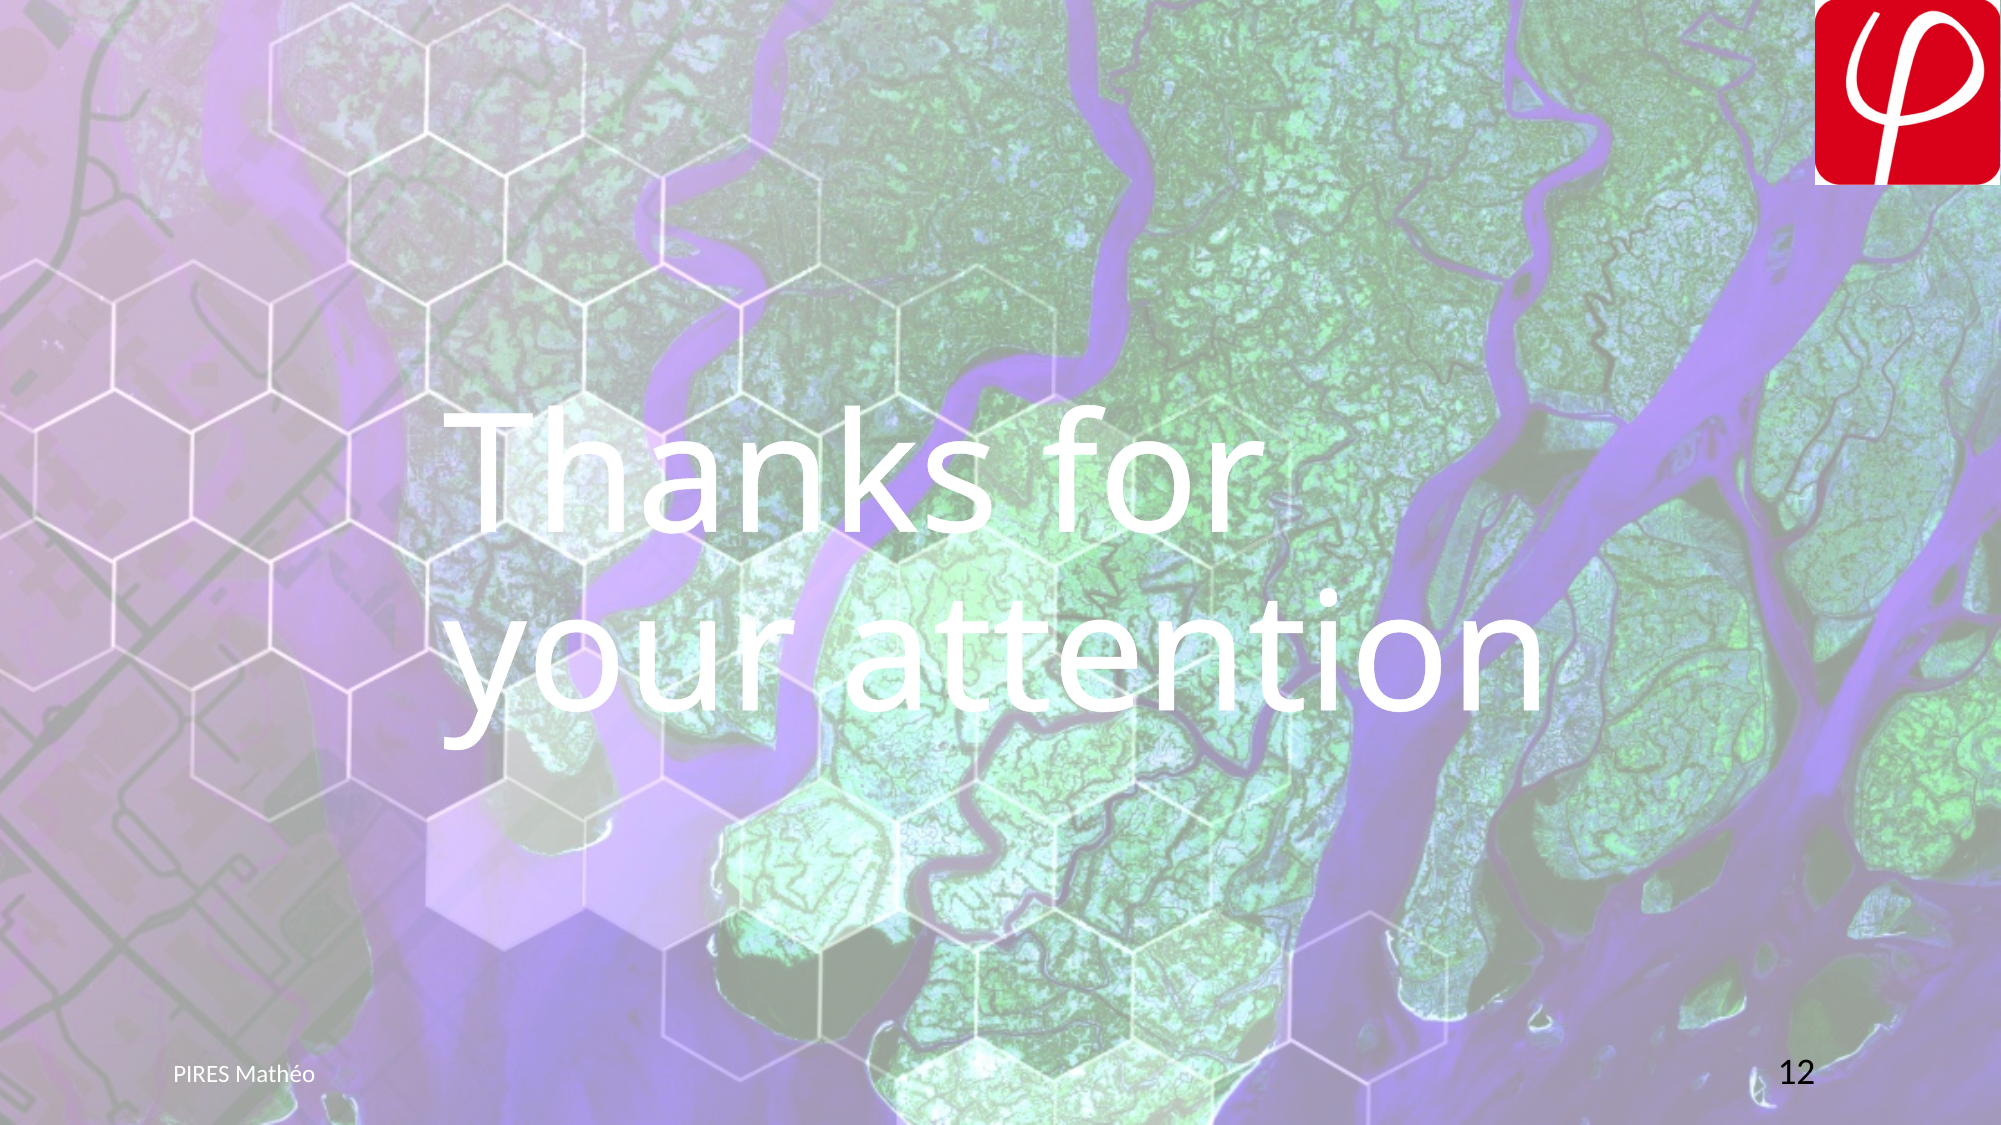

# Thanks for your attention
PIRES Mathéo